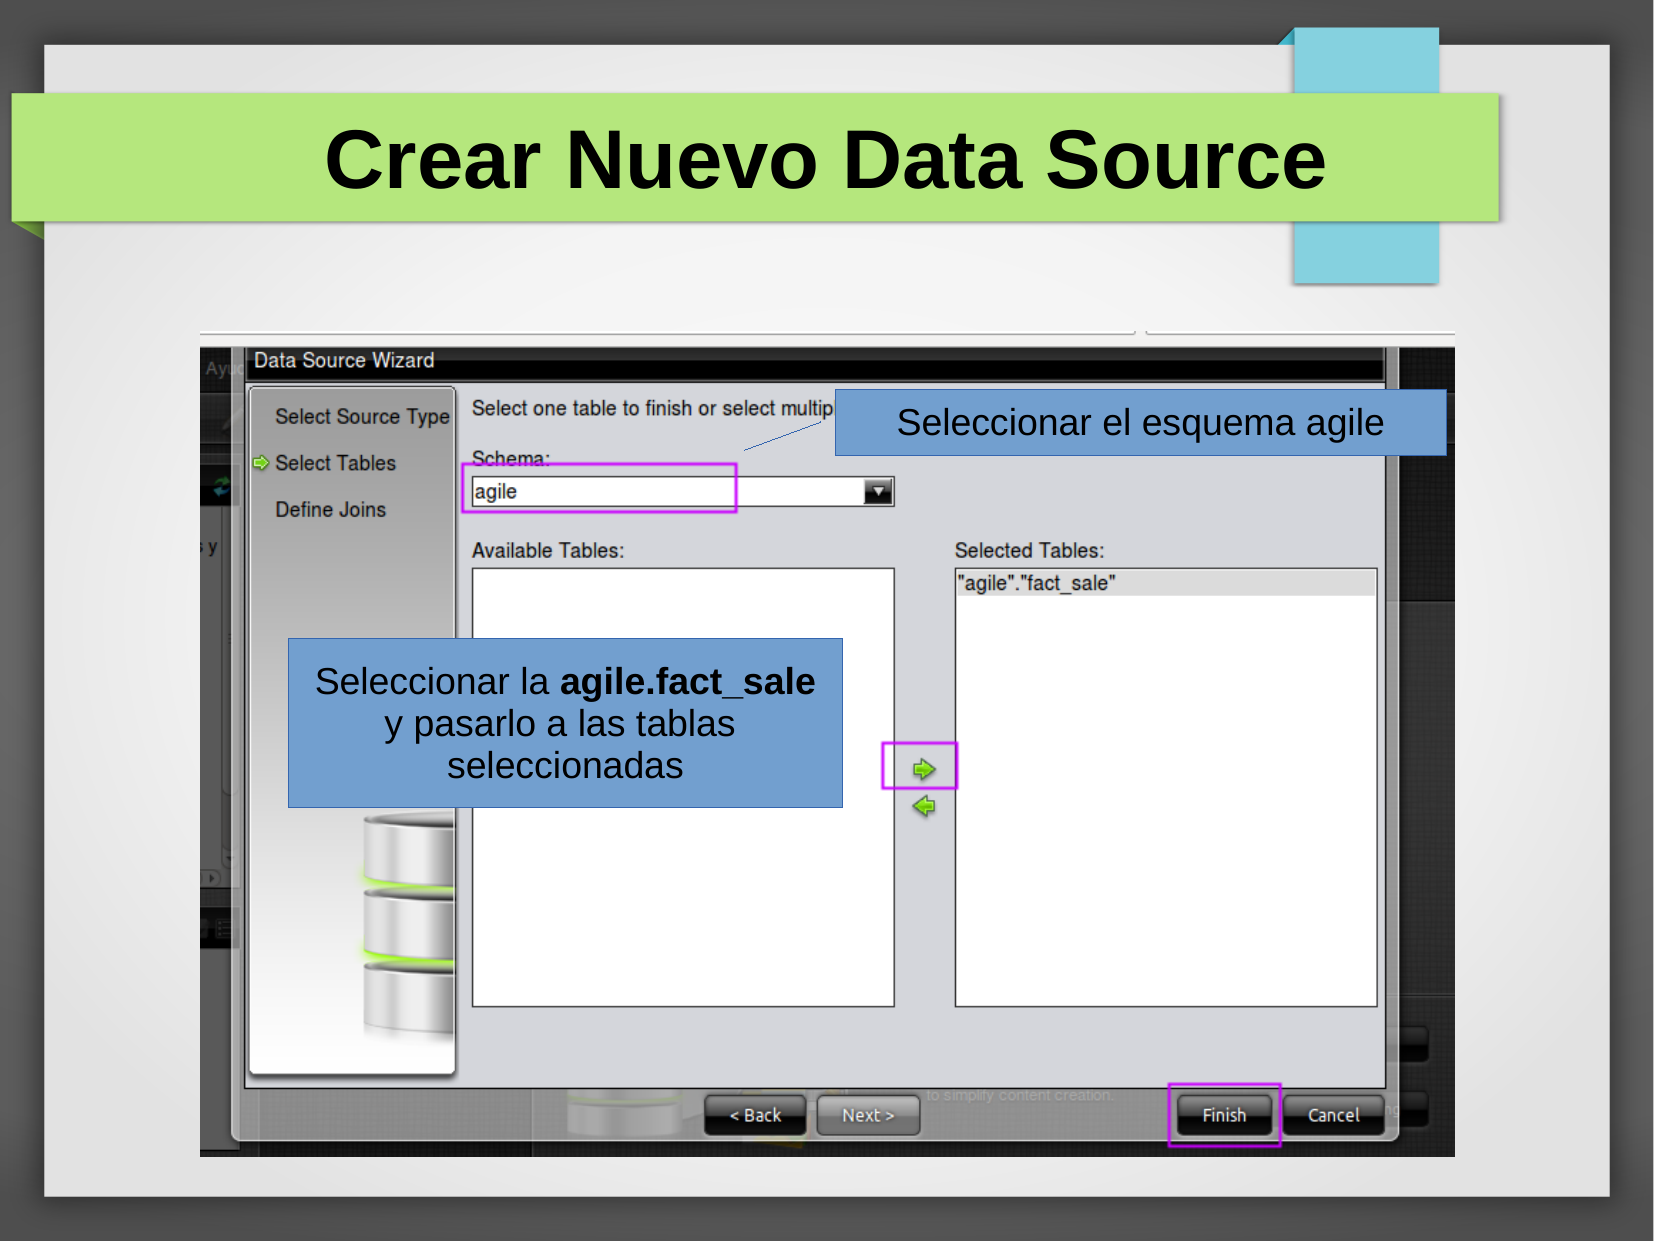

# Crear Nuevo Data Source
Seleccionar el esquema agile
Seleccionar la agile.fact_sale
y pasarlo a las tablas
seleccionadas